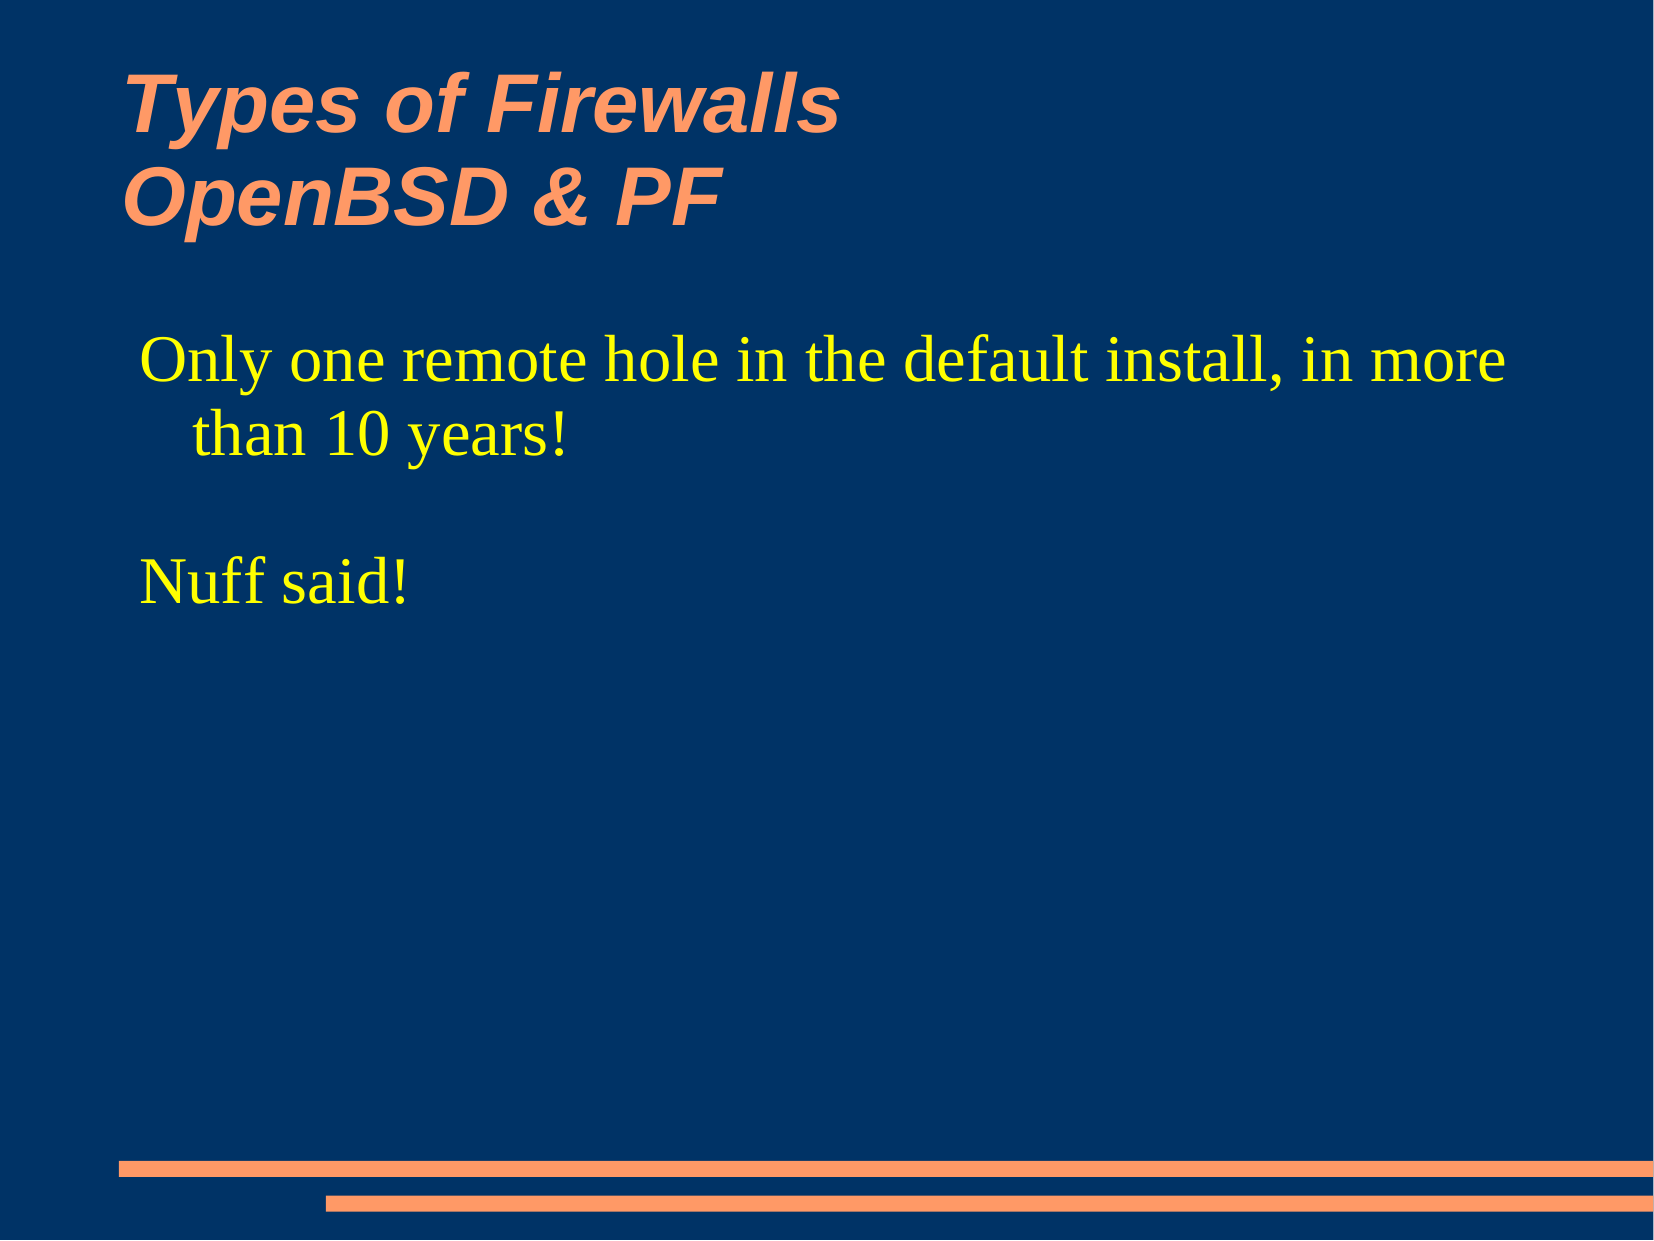

# Types of Firewalls OpenBSD & PF
Only one remote hole in the default install, in more than 10 years!
Nuff said!